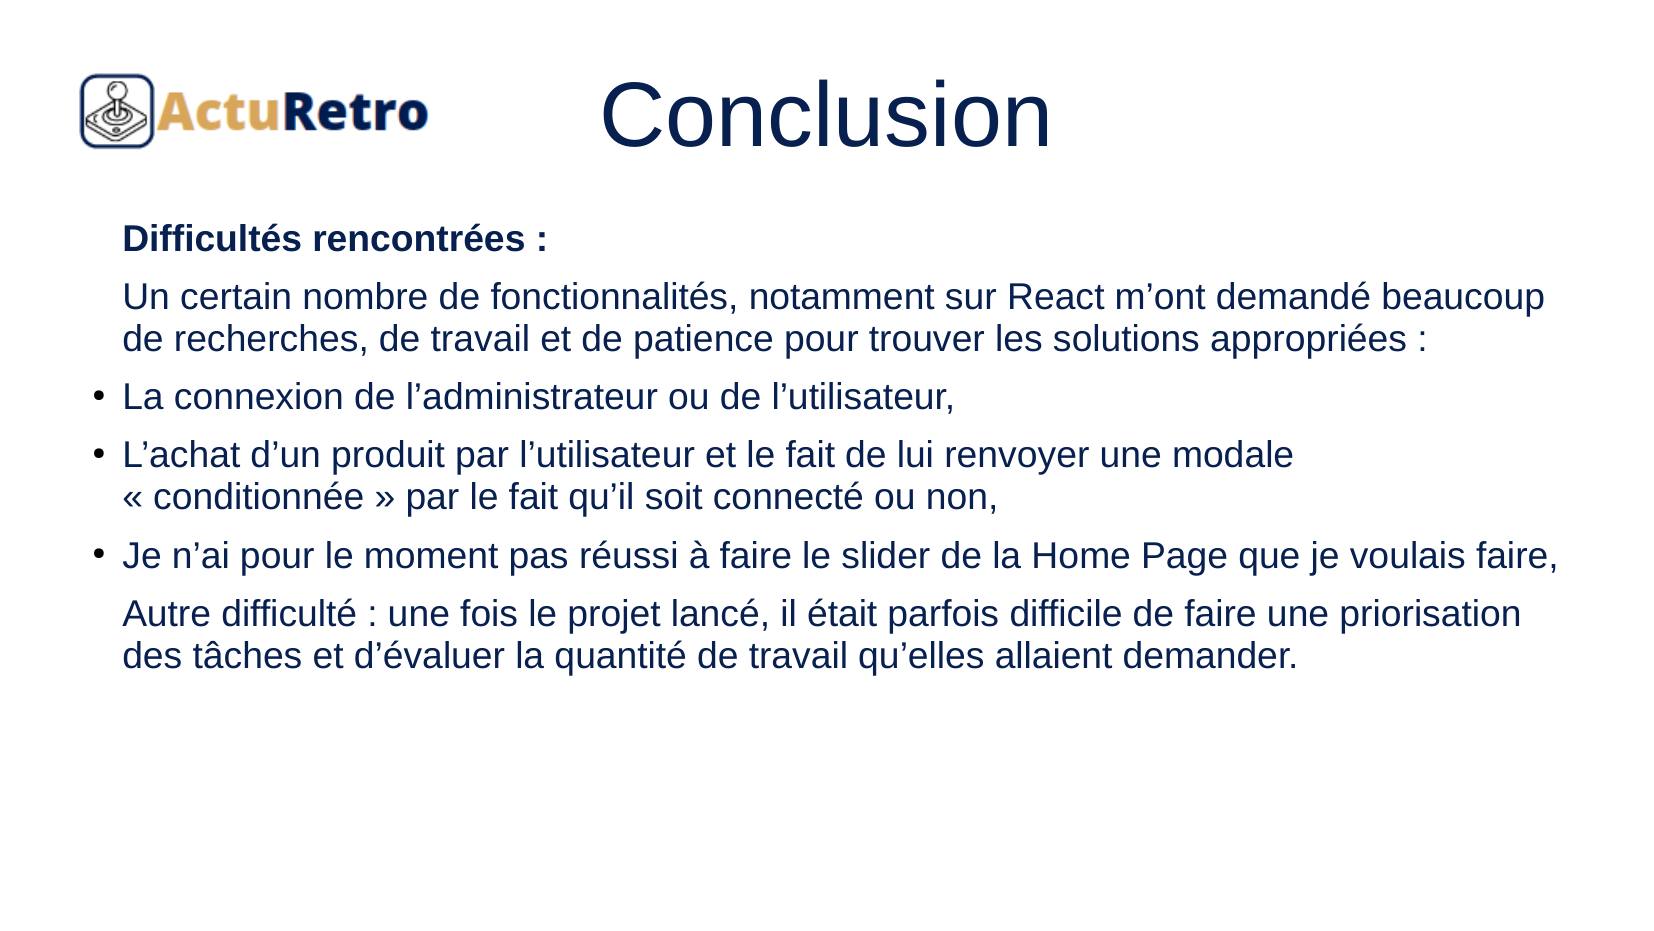

# Conclusion
Difficultés rencontrées :
Un certain nombre de fonctionnalités, notamment sur React m’ont demandé beaucoup de recherches, de travail et de patience pour trouver les solutions appropriées :
La connexion de l’administrateur ou de l’utilisateur,
L’achat d’un produit par l’utilisateur et le fait de lui renvoyer une modale « conditionnée » par le fait qu’il soit connecté ou non,
Je n’ai pour le moment pas réussi à faire le slider de la Home Page que je voulais faire,
Autre difficulté : une fois le projet lancé, il était parfois difficile de faire une priorisation des tâches et d’évaluer la quantité de travail qu’elles allaient demander.